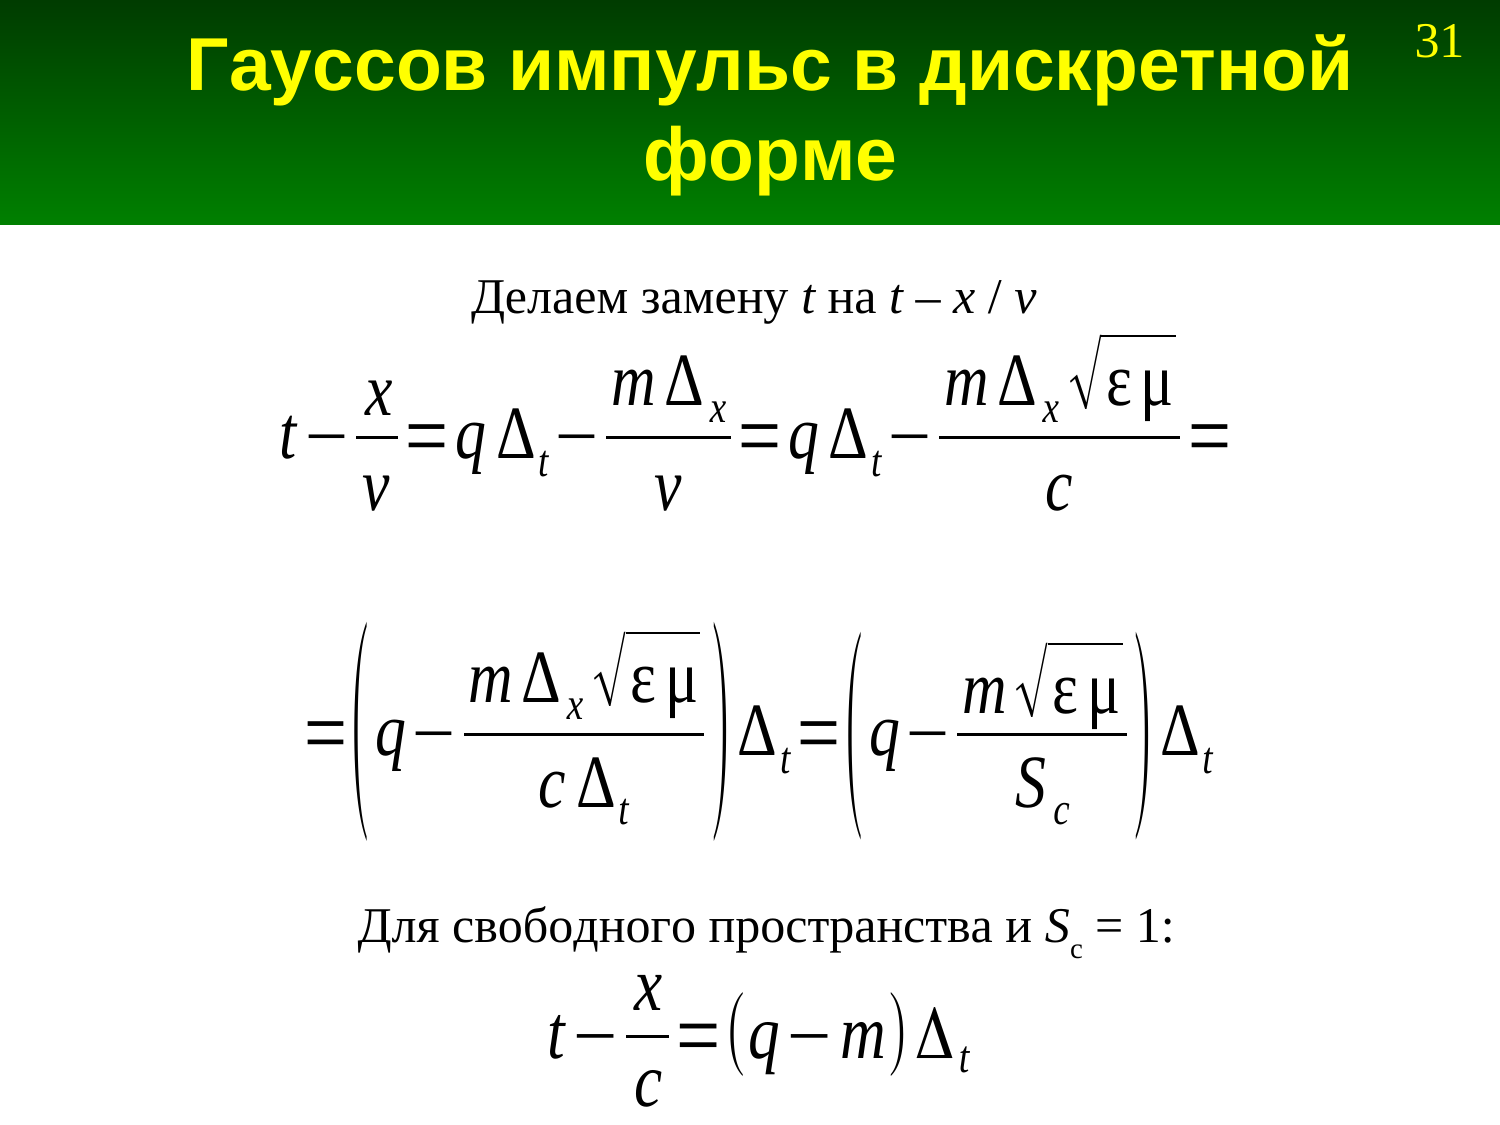

# Гауссов импульс в дискретной форме
Делаем замену t на t – x / v
Для свободного пространства и Sc = 1: